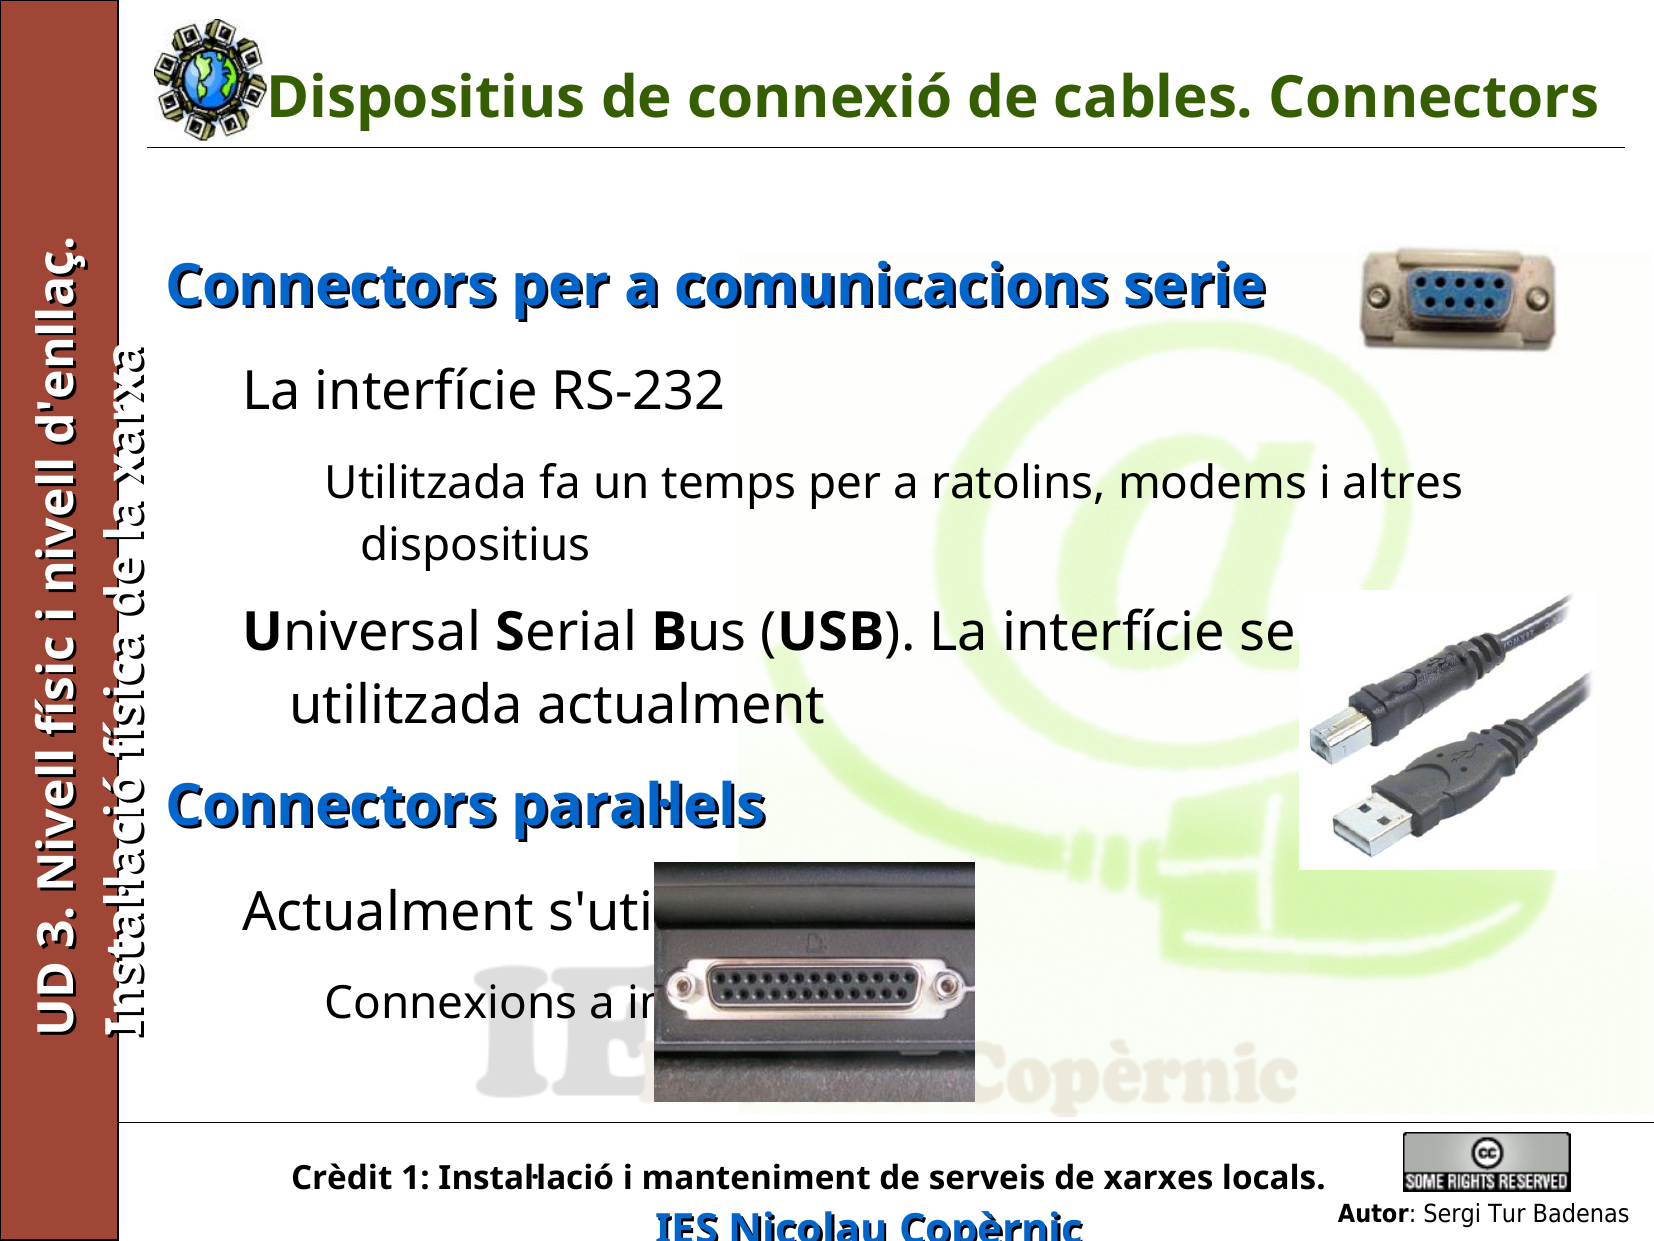

# Dispositius de connexió de cables. Connectors
Connectors per a comunicacions serie
La interfície RS-232
Utilitzada fa un temps per a ratolins, modems i altres dispositius
Universal Serial Bus (USB). La interfície serie més utilitzada actualment
Connectors paral·lels
Actualment s'utilitzen poc
Connexions a impressores